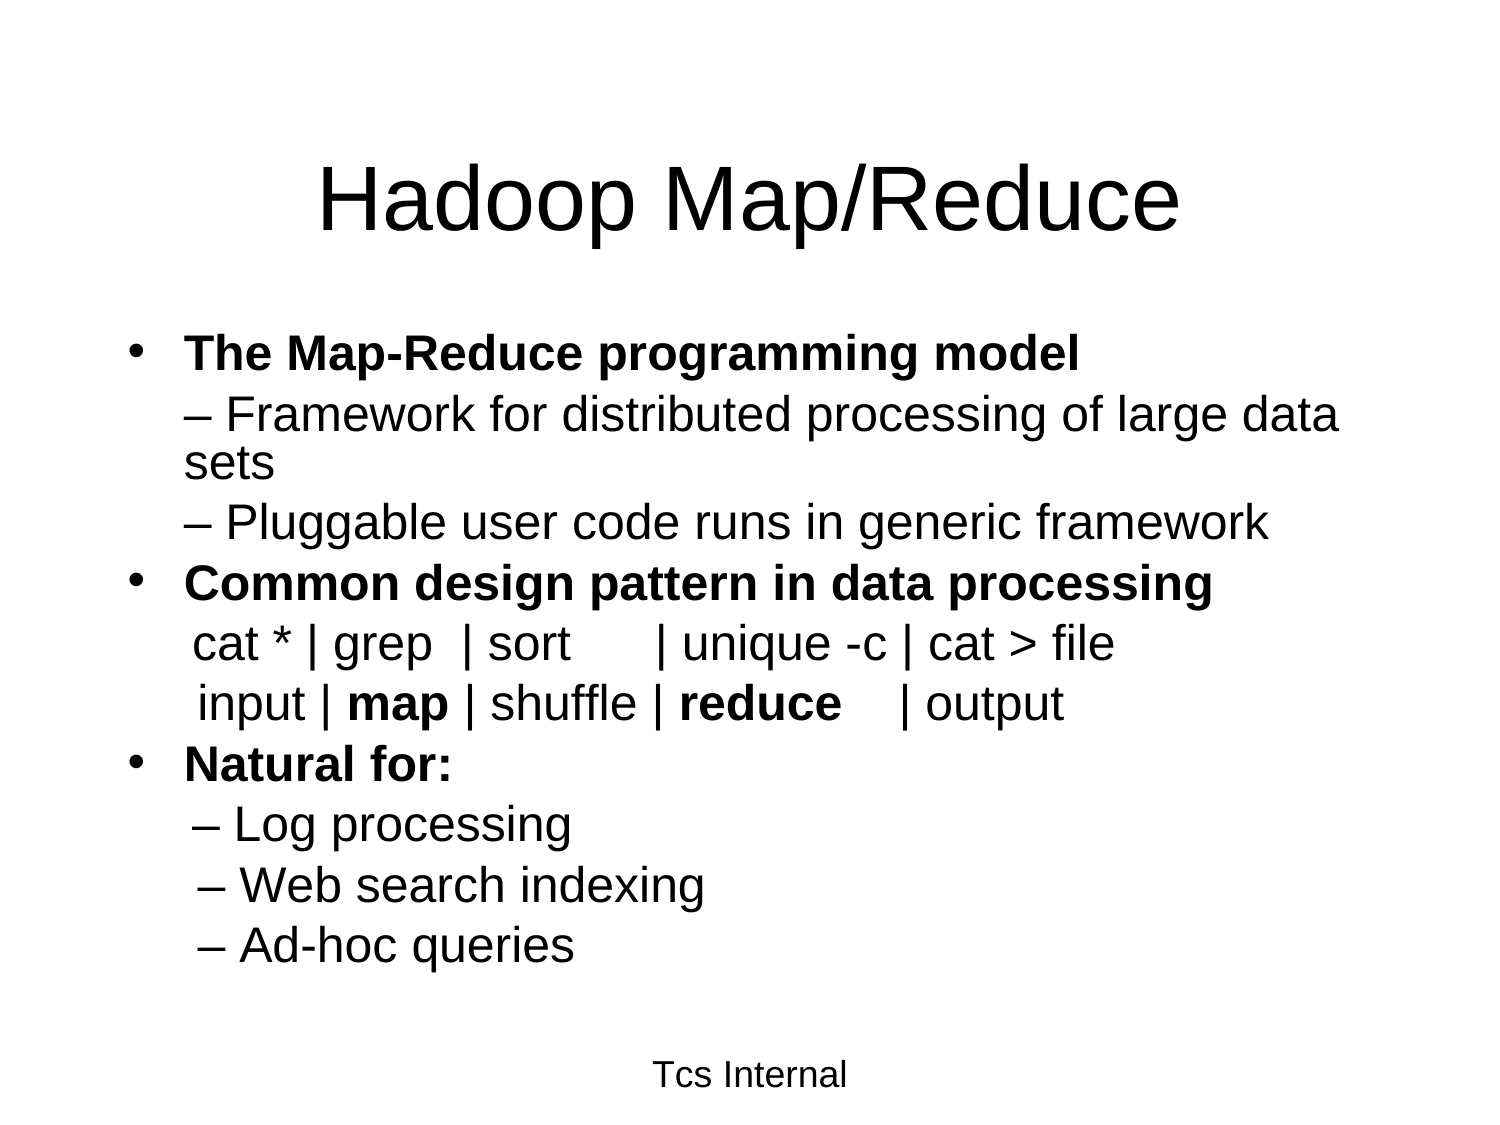

# Hadoop Map/Reduce
The Map-Reduce programming model
	– Framework for distributed processing of large data sets
	– Pluggable user code runs in generic framework
Common design pattern in data processing
	 cat * | grep | sort | unique -c | cat > file
 input | map | shuffle | reduce | output
Natural for:
	 – Log processing
	 – Web search indexing
	 – Ad-hoc queries